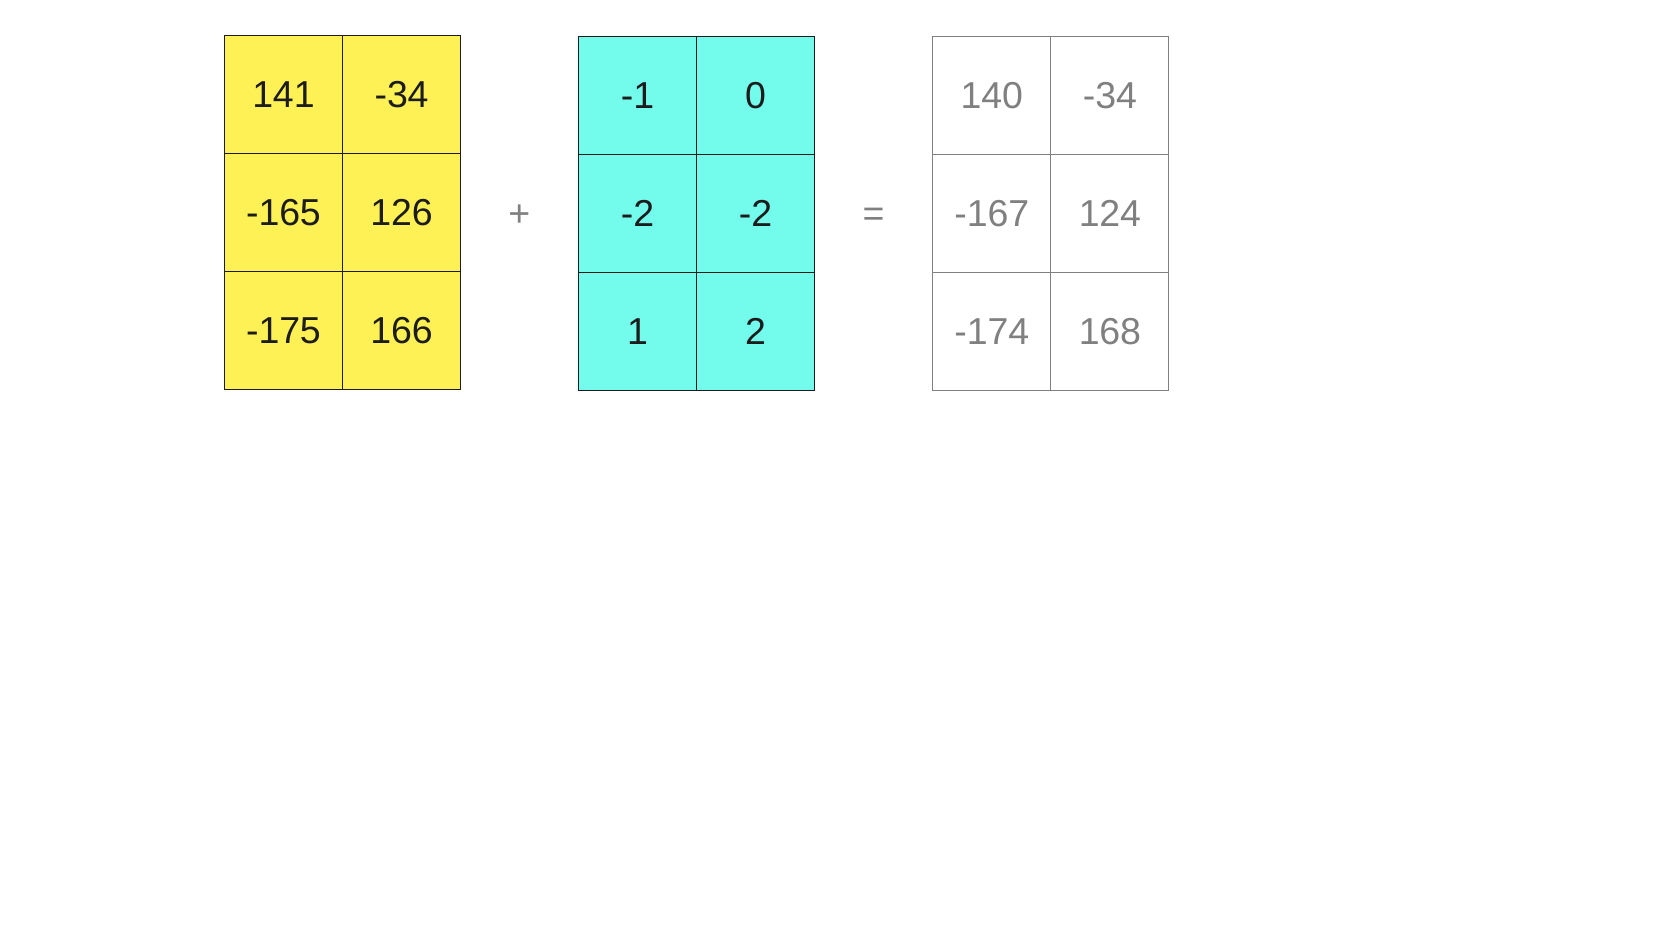

141
-34
-1
0
140
-34
-165
126
+
-2
-2
=
-167
124
-175
166
1
2
-174
168